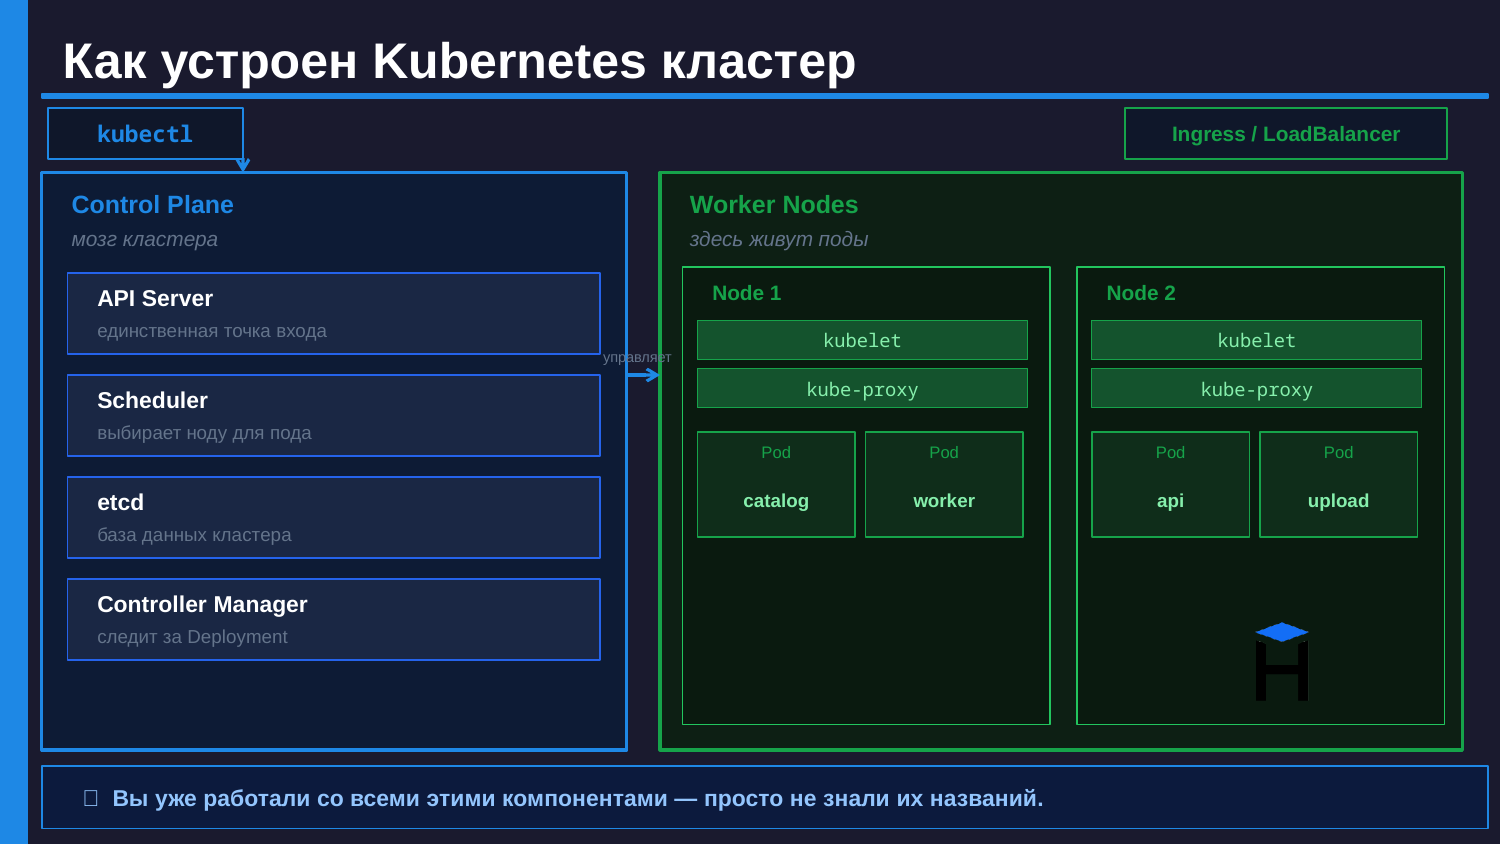

Как устроен Kubernetes кластер
kubectl
Ingress / LoadBalancer
Control Plane
Worker Nodes
мозг кластера
здесь живут поды
Node 1
Node 2
API Server
единственная точка входа
kubelet
kubelet
управляет
kube-proxy
kube-proxy
Scheduler
выбирает ноду для пода
Pod
Pod
Pod
Pod
catalog
worker
api
upload
etcd
база данных кластера
Controller Manager
следит за Deployment
✅ Вы уже работали со всеми этими компонентами — просто не знали их названий.